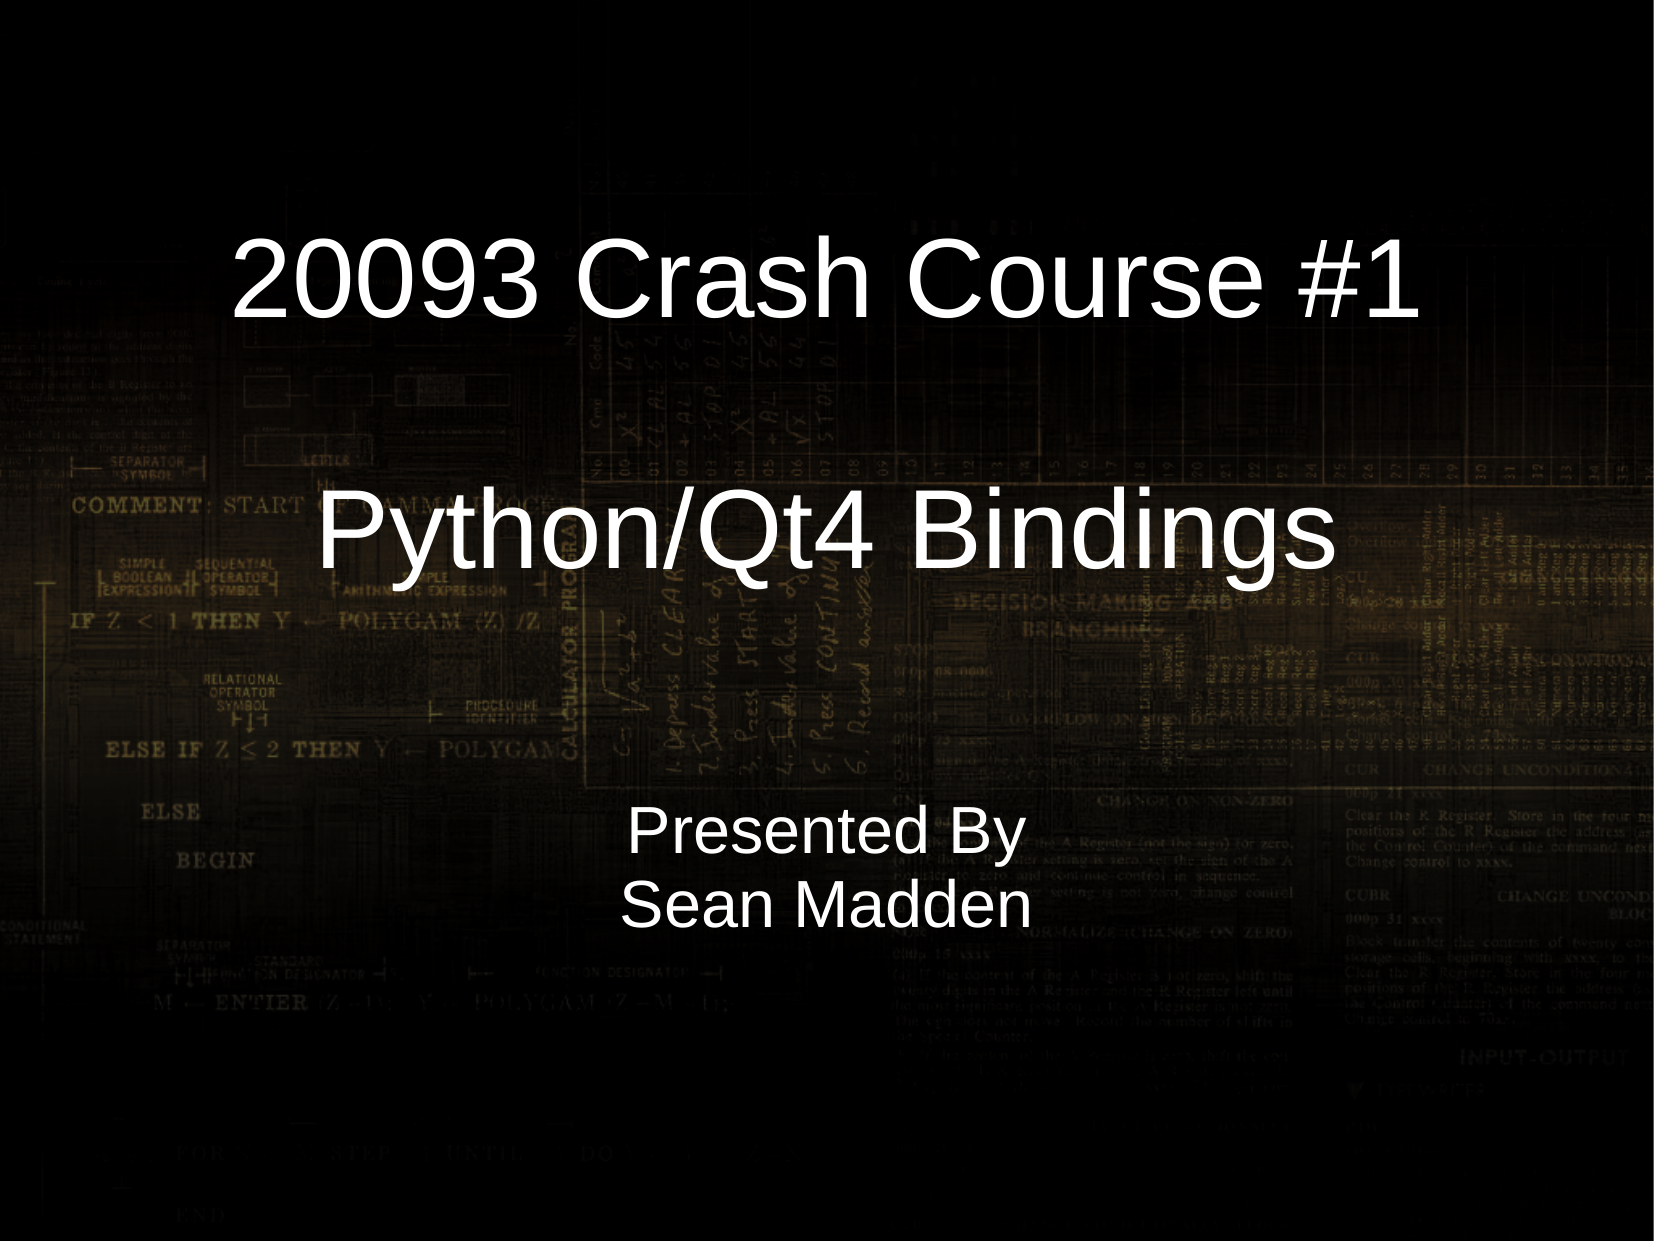

20093 Crash Course #1
Python/Qt4 Bindings
Presented By
Sean Madden